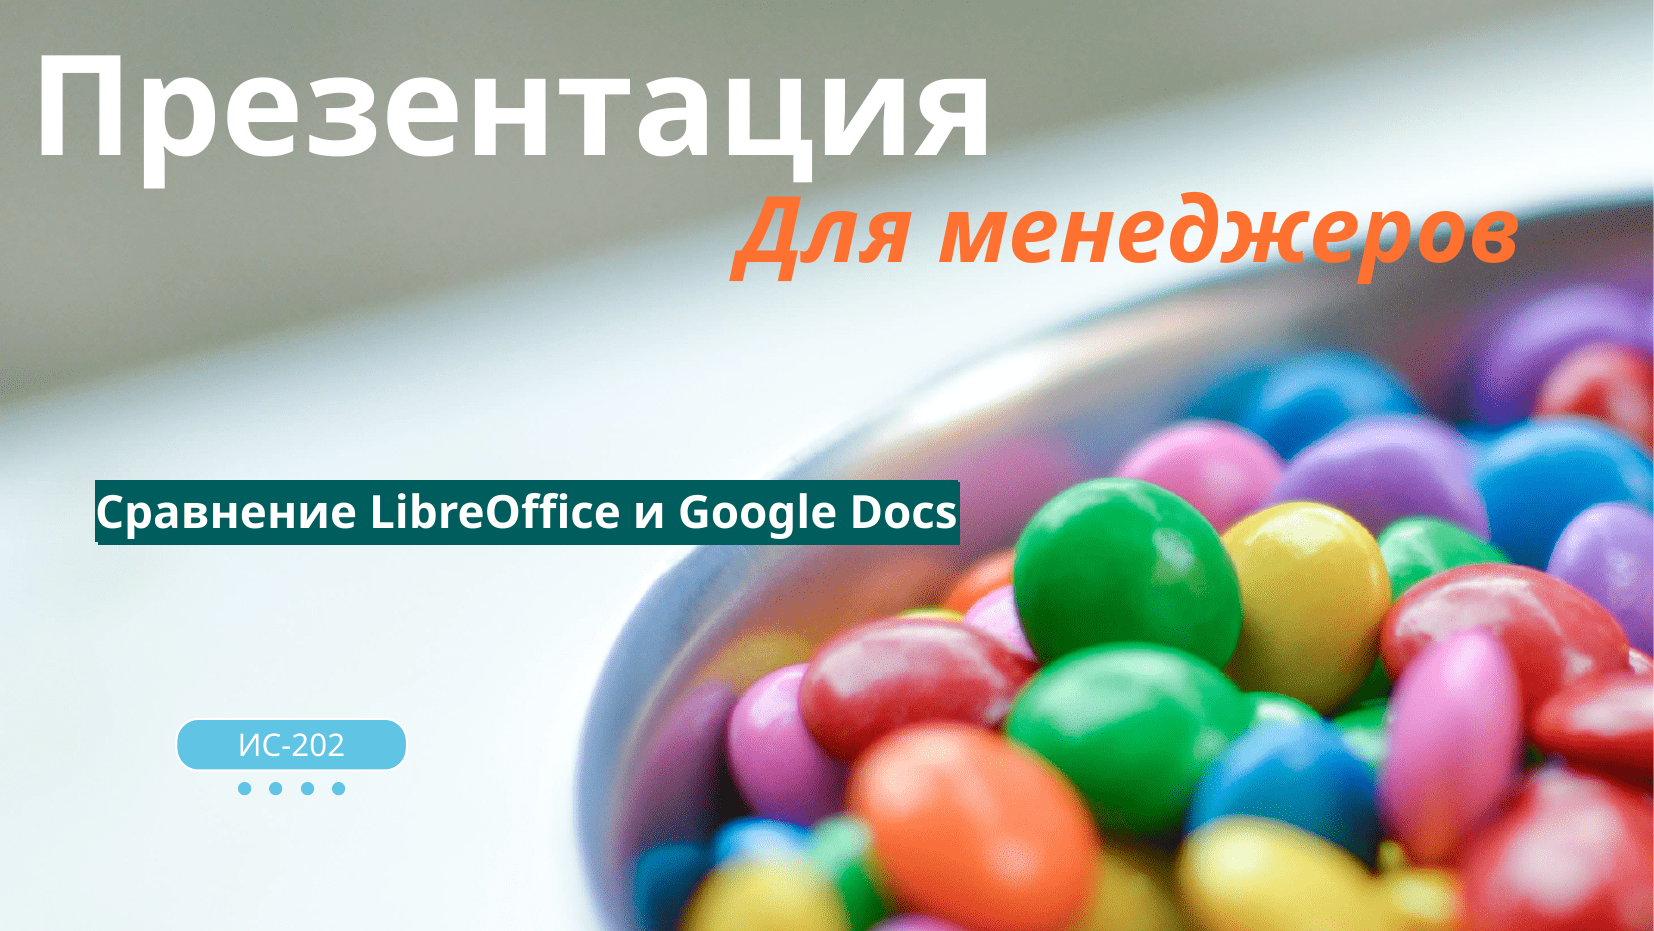

# Презентация
Для менеджеров
Сравнение LibreOffice и Google Docs
ИС-202